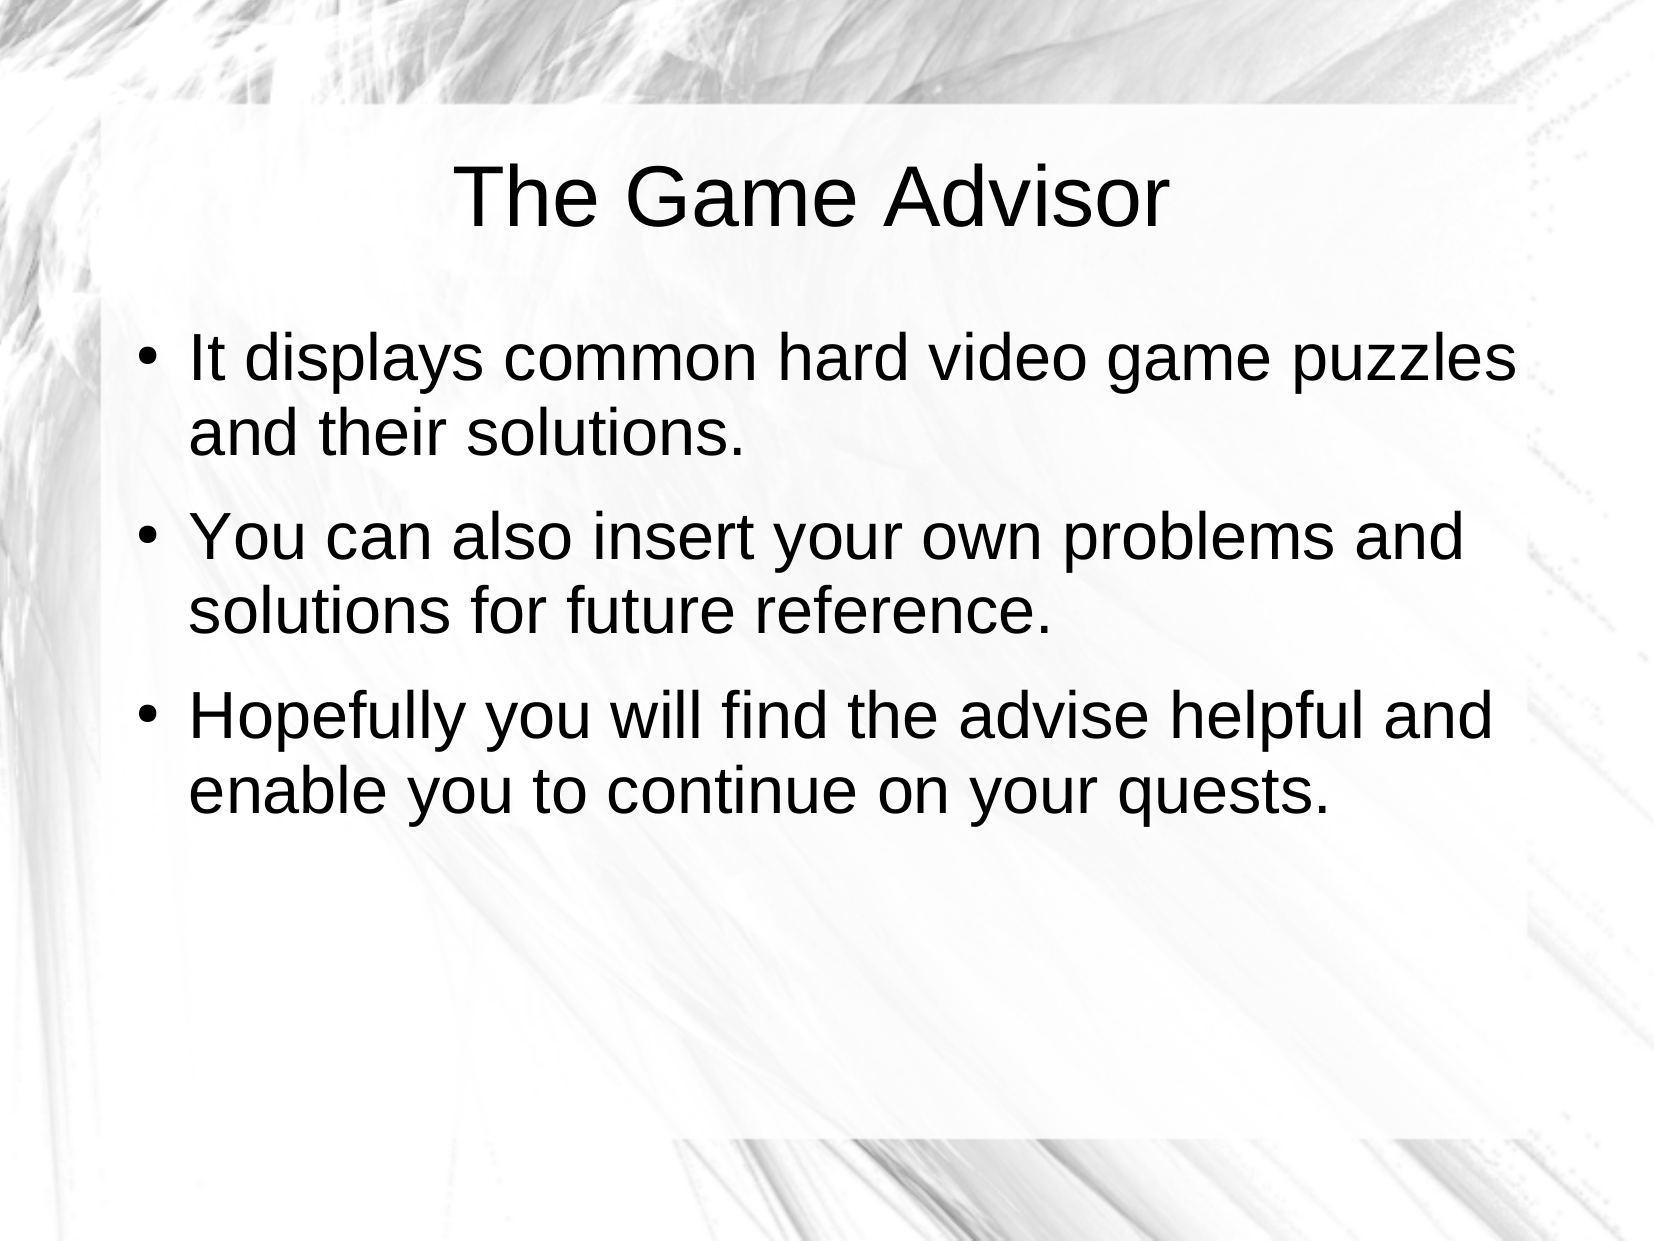

# The Game Advisor
It displays common hard video game puzzles and their solutions.
You can also insert your own problems and solutions for future reference.
Hopefully you will find the advise helpful and enable you to continue on your quests.